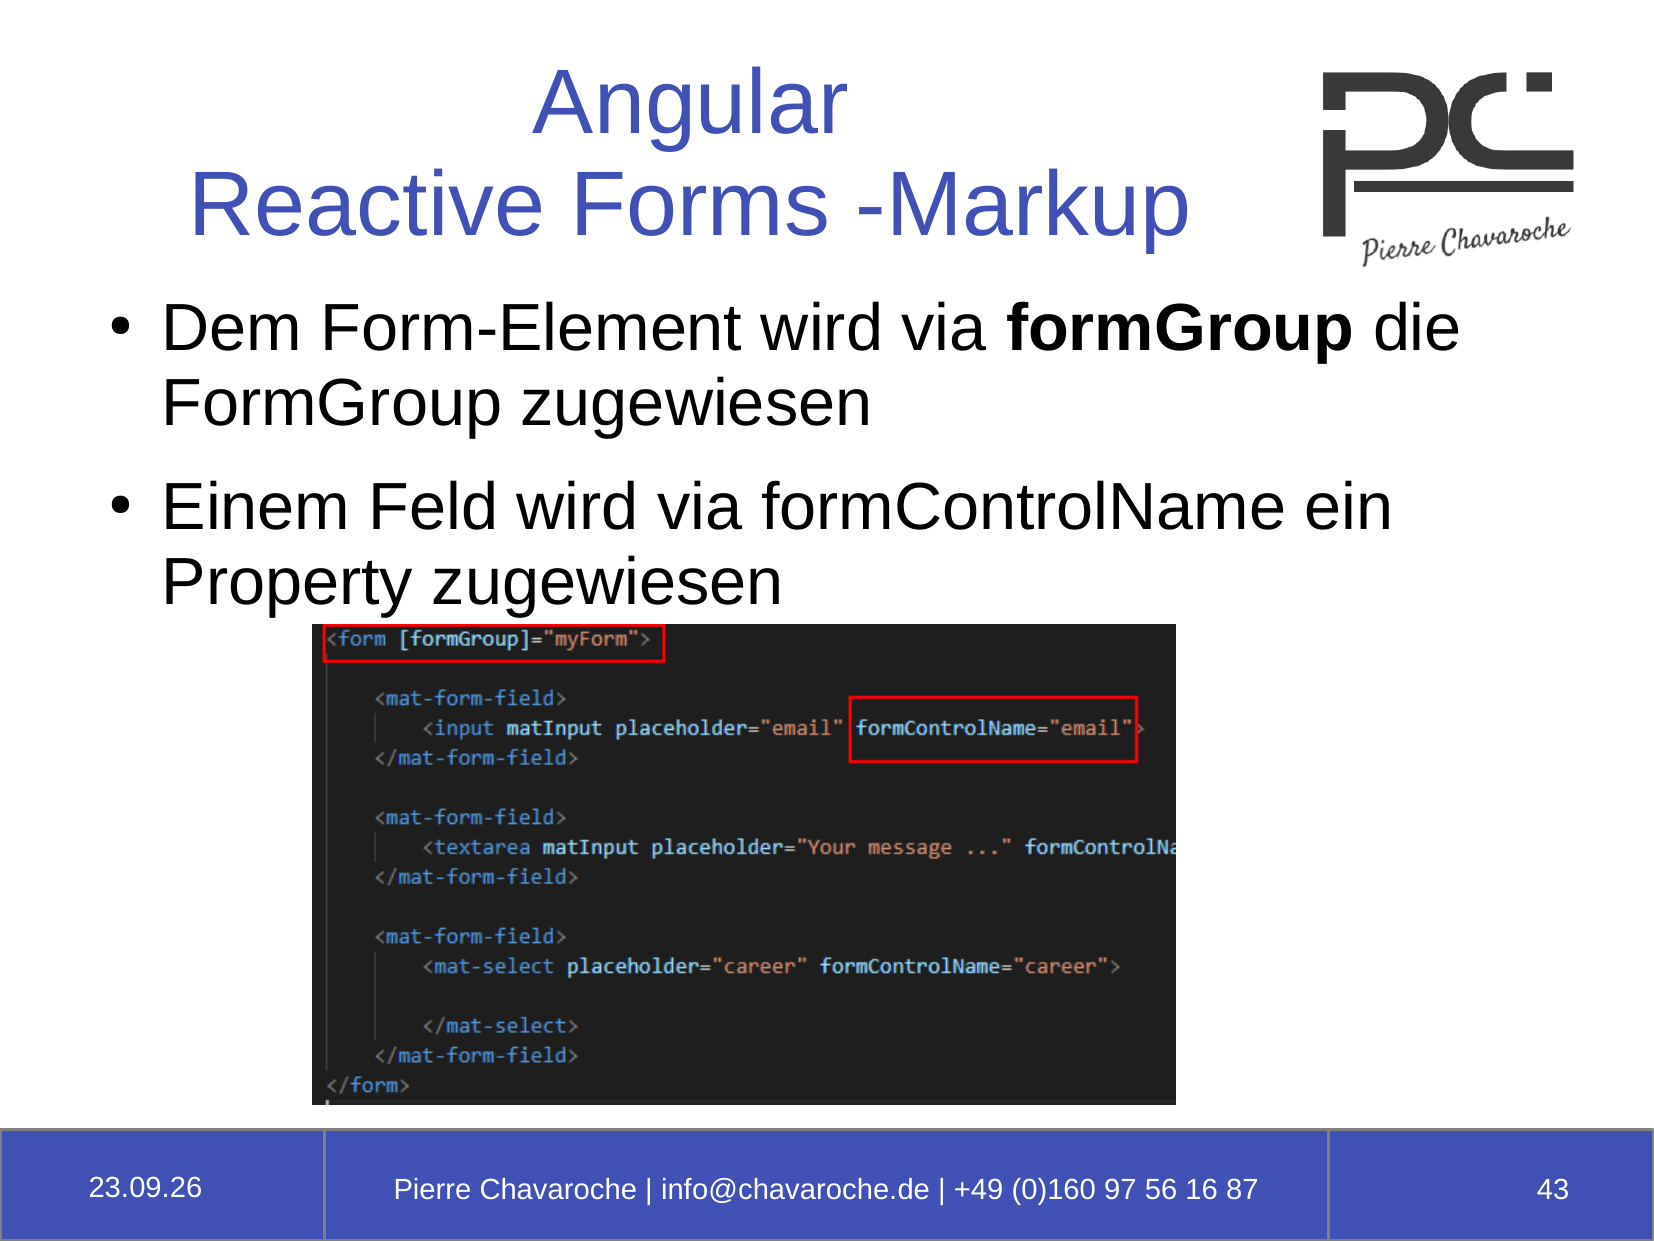

# Angular Reactive Forms -Markup
Dem Form-Element wird via formGroup die FormGroup zugewiesen
Einem Feld wird via formControlName ein Property zugewiesen
Pierre Chavaroche | info@chavaroche.de | +49 (0)160 97 56 16 87
43